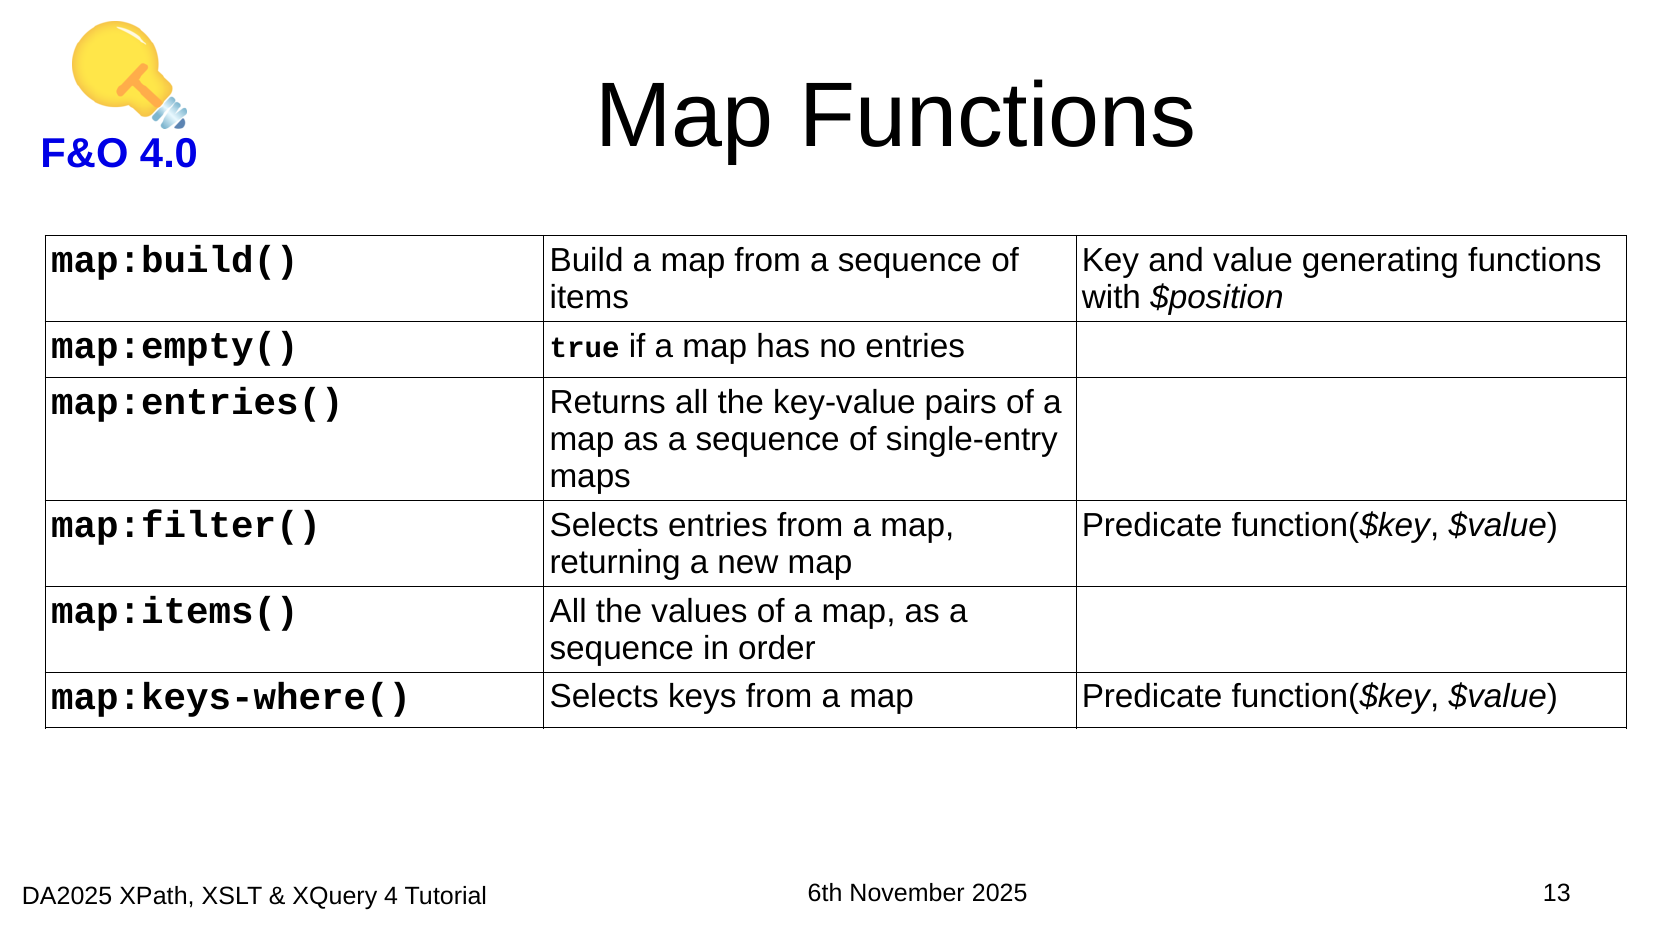

# Map Functions
| map:build() | Build a map from a sequence of items | Key and value generating functions with $position |
| --- | --- | --- |
| map:empty() | true if a map has no entries | |
| map:entries() | Returns all the key-value pairs of a map as a sequence of single-entry maps | |
| map:filter() | Selects entries from a map, returning a new map | Predicate function($key, $value) |
| map:items() | All the values of a map, as a sequence in order | |
| map:keys-where() | Selects keys from a map | Predicate function($key, $value) |
13
6th November 2025
DA2025 XPath, XSLT & XQuery 4 Tutorial